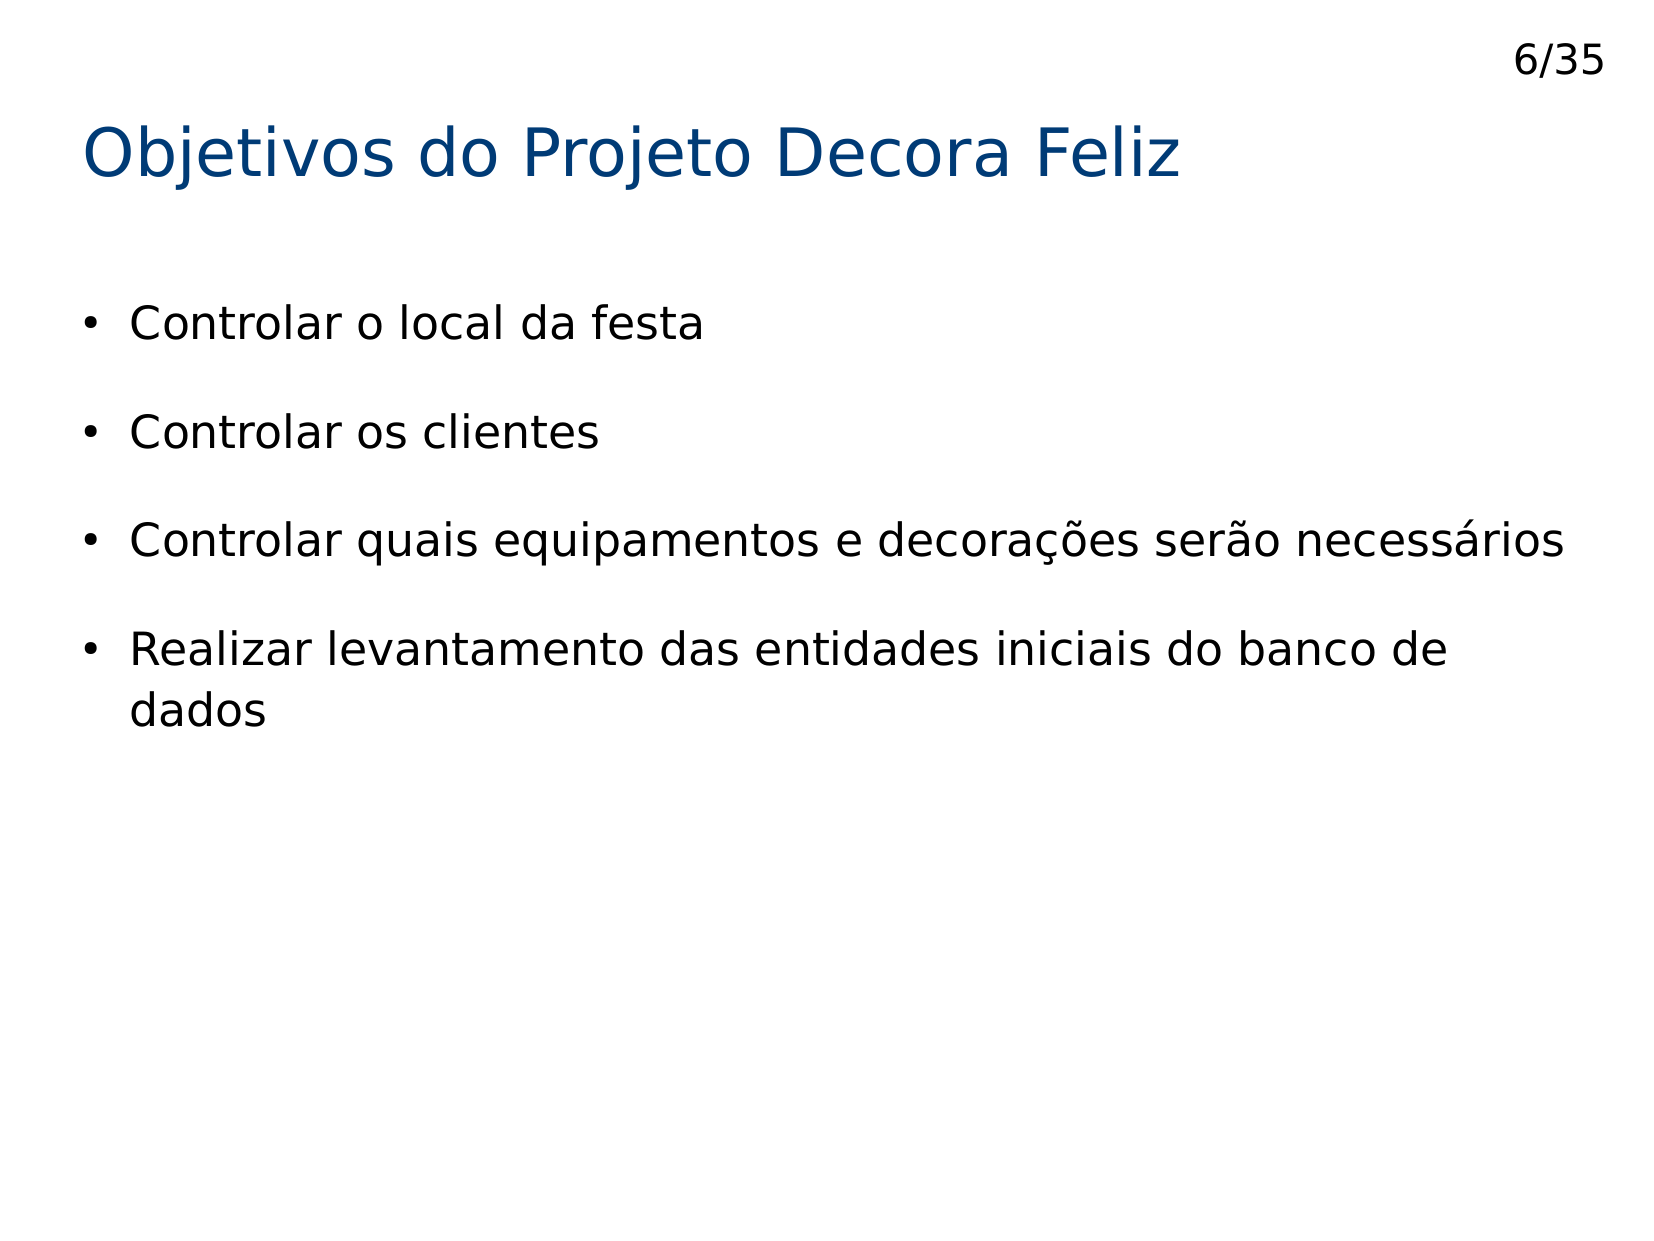

6
# Objetivos do Projeto Decora Feliz
Controlar o local da festa
Controlar os clientes
Controlar quais equipamentos e decorações serão necessários
Realizar levantamento das entidades iniciais do banco de dados